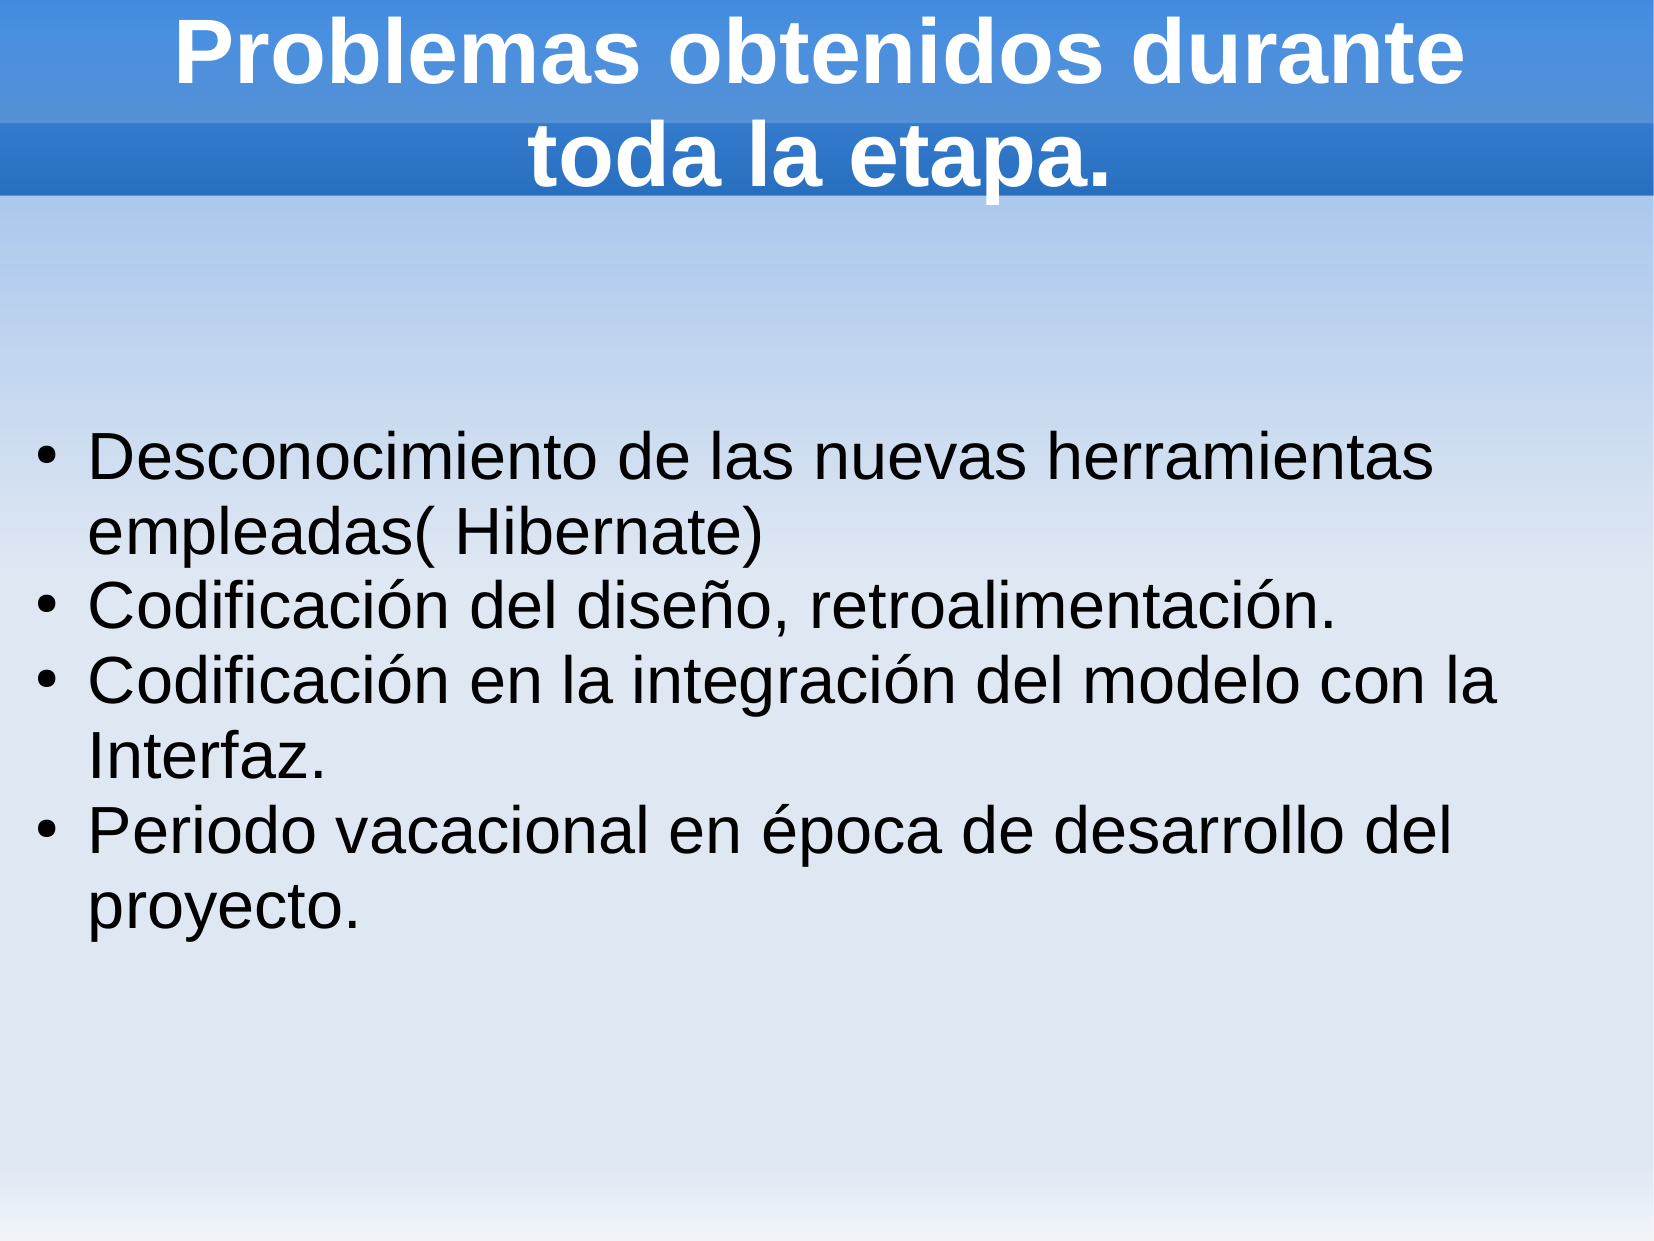

# Problemas obtenidos durante toda la etapa.
Desconocimiento de las nuevas herramientas empleadas( Hibernate)
Codificación del diseño, retroalimentación.
Codificación en la integración del modelo con la Interfaz.
Periodo vacacional en época de desarrollo del proyecto.